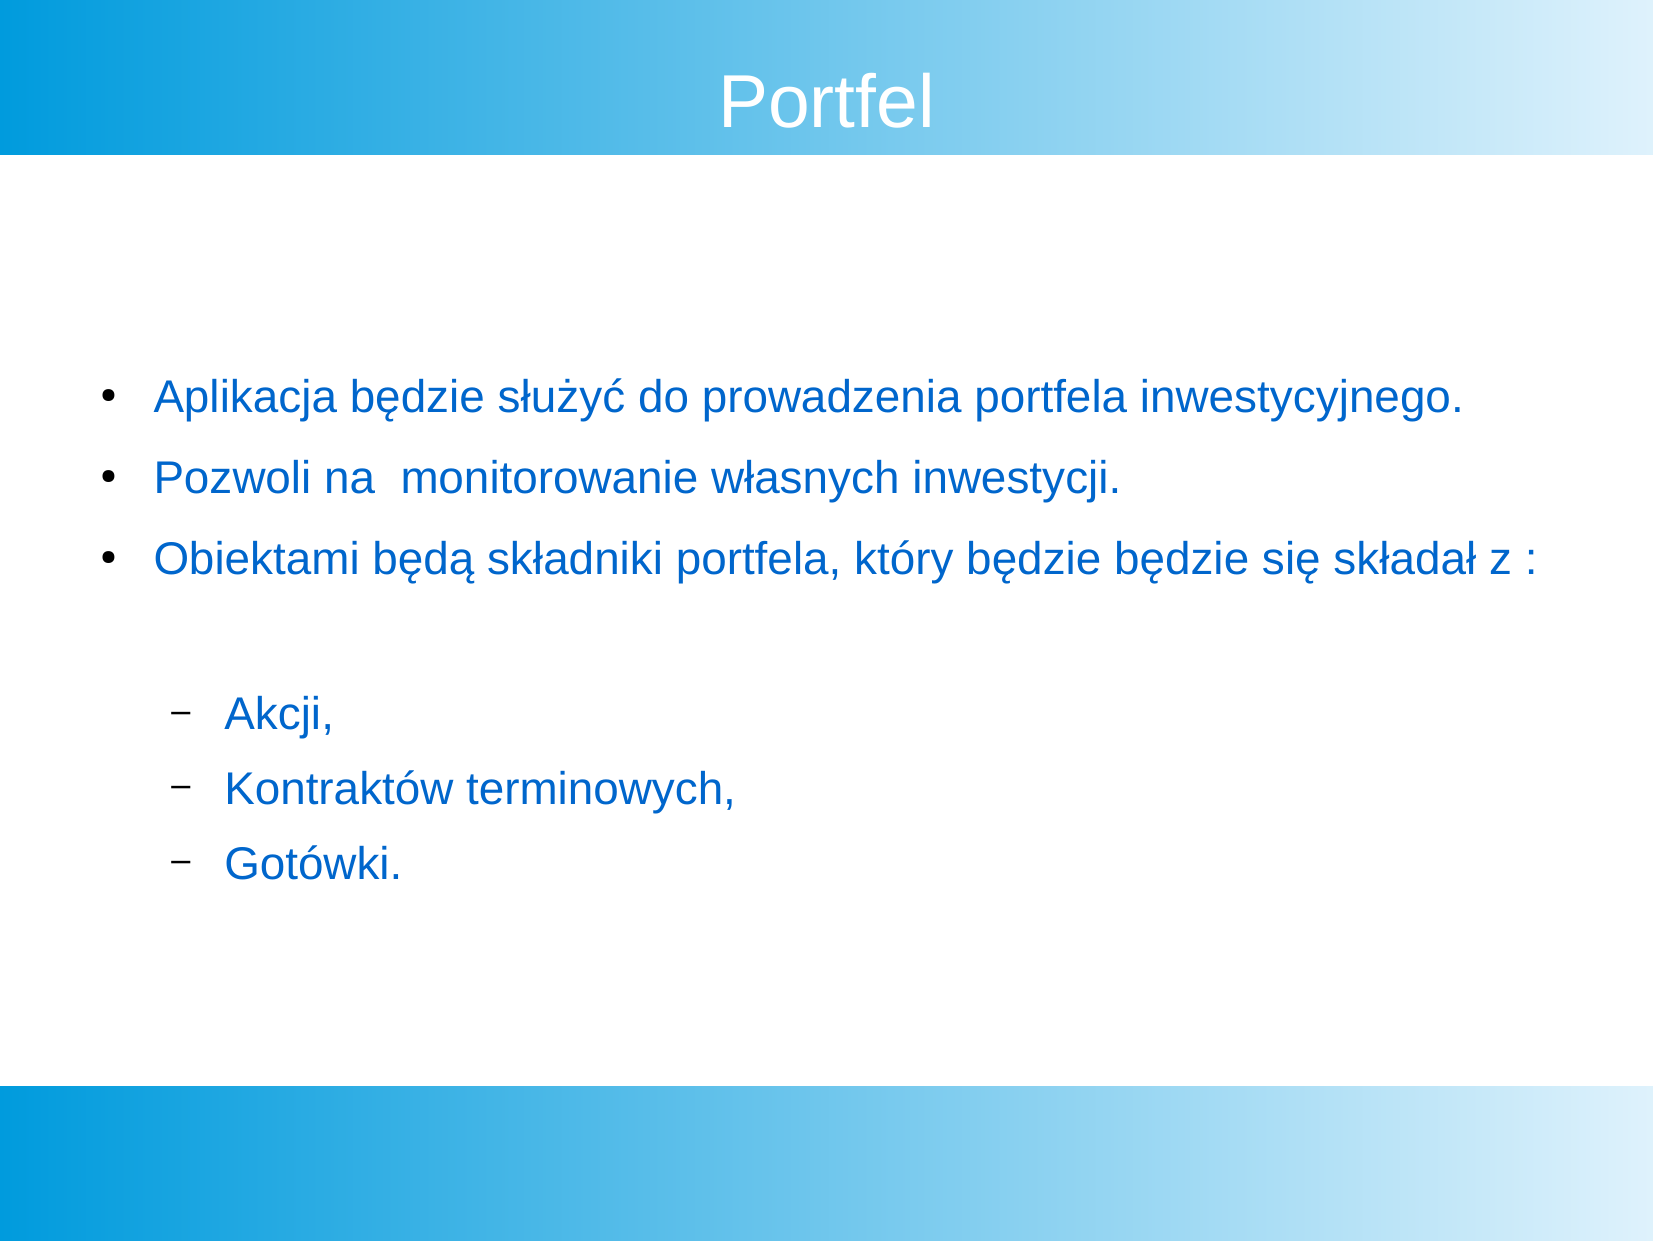

# Portfel
Aplikacja będzie służyć do prowadzenia portfela inwestycyjnego.
Pozwoli na monitorowanie własnych inwestycji.
Obiektami będą składniki portfela, który będzie będzie się składał z :
Akcji,
Kontraktów terminowych,
Gotówki.